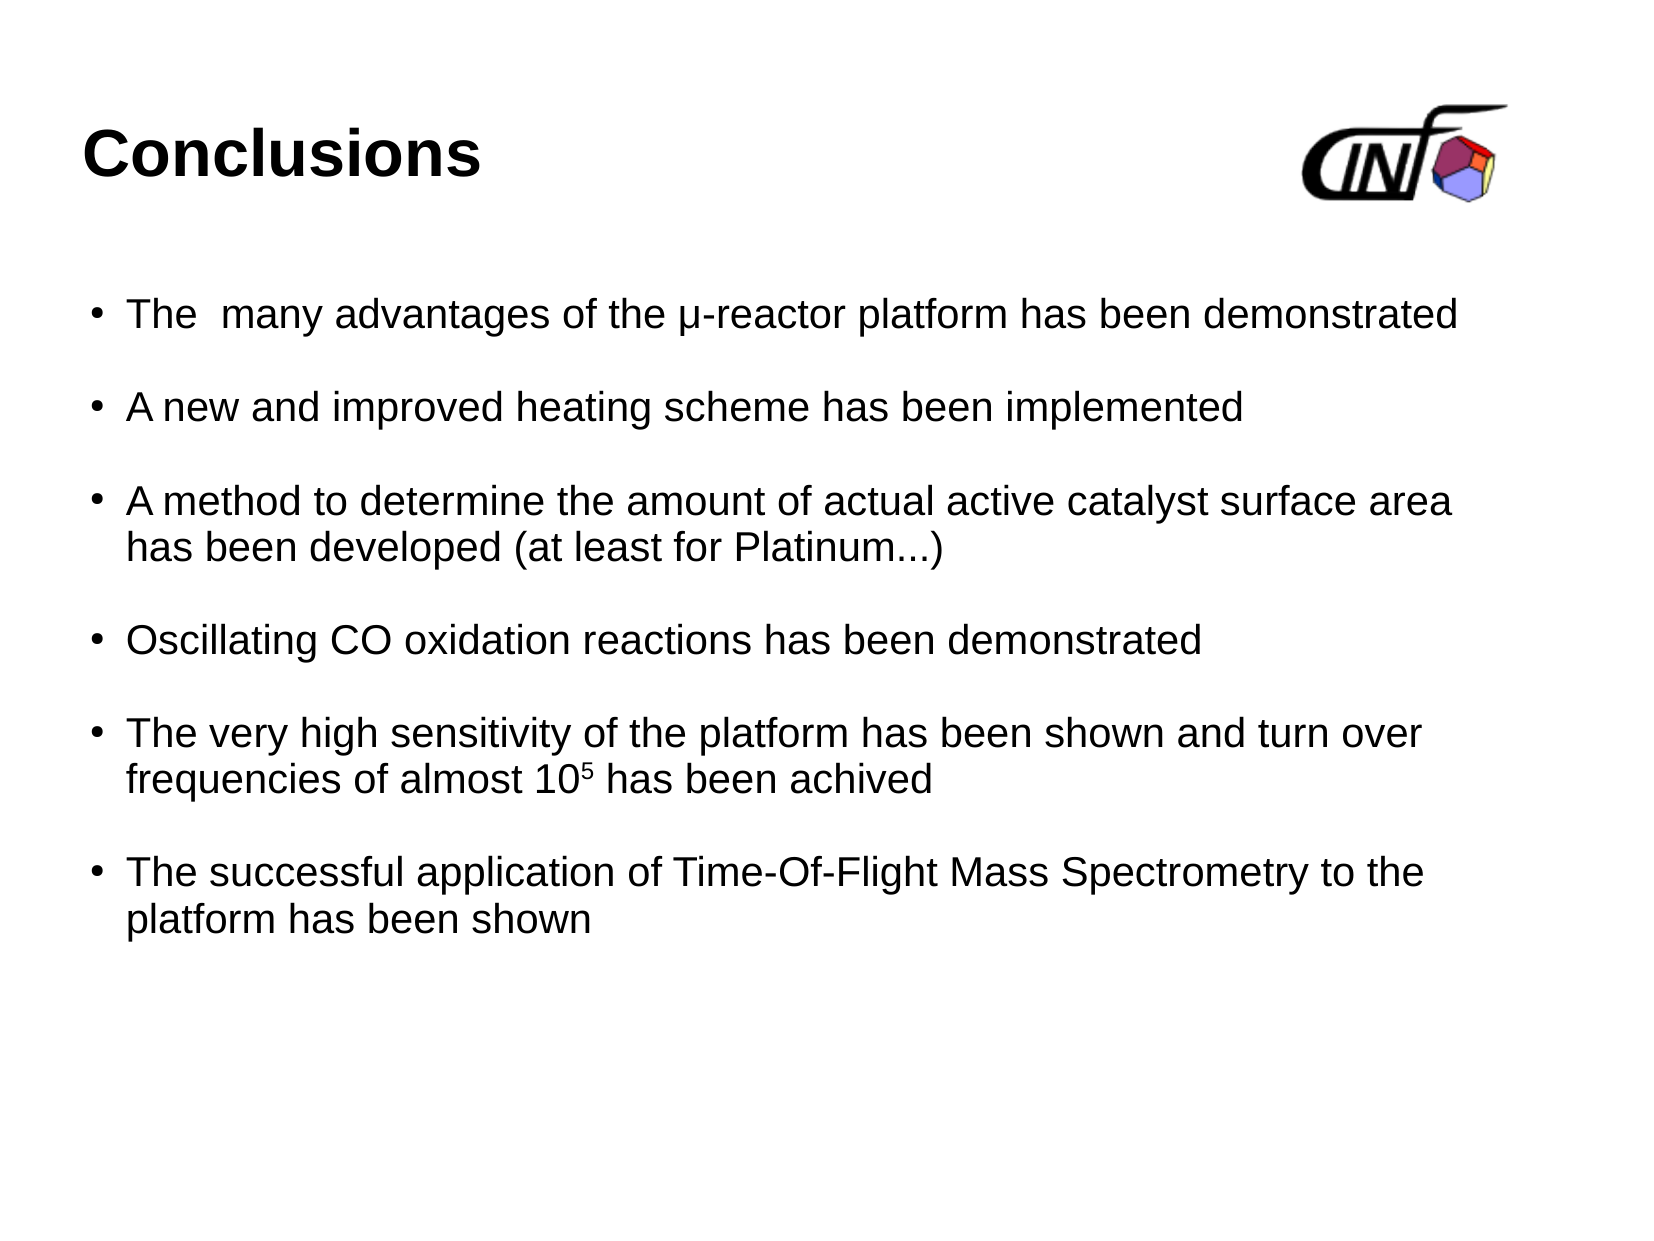

# Conclusions
The many advantages of the μ-reactor platform has been demonstrated
A new and improved heating scheme has been implemented
A method to determine the amount of actual active catalyst surface area has been developed (at least for Platinum...)
Oscillating CO oxidation reactions has been demonstrated
The very high sensitivity of the platform has been shown and turn over frequencies of almost 105 has been achived
The successful application of Time-Of-Flight Mass Spectrometry to the platform has been shown